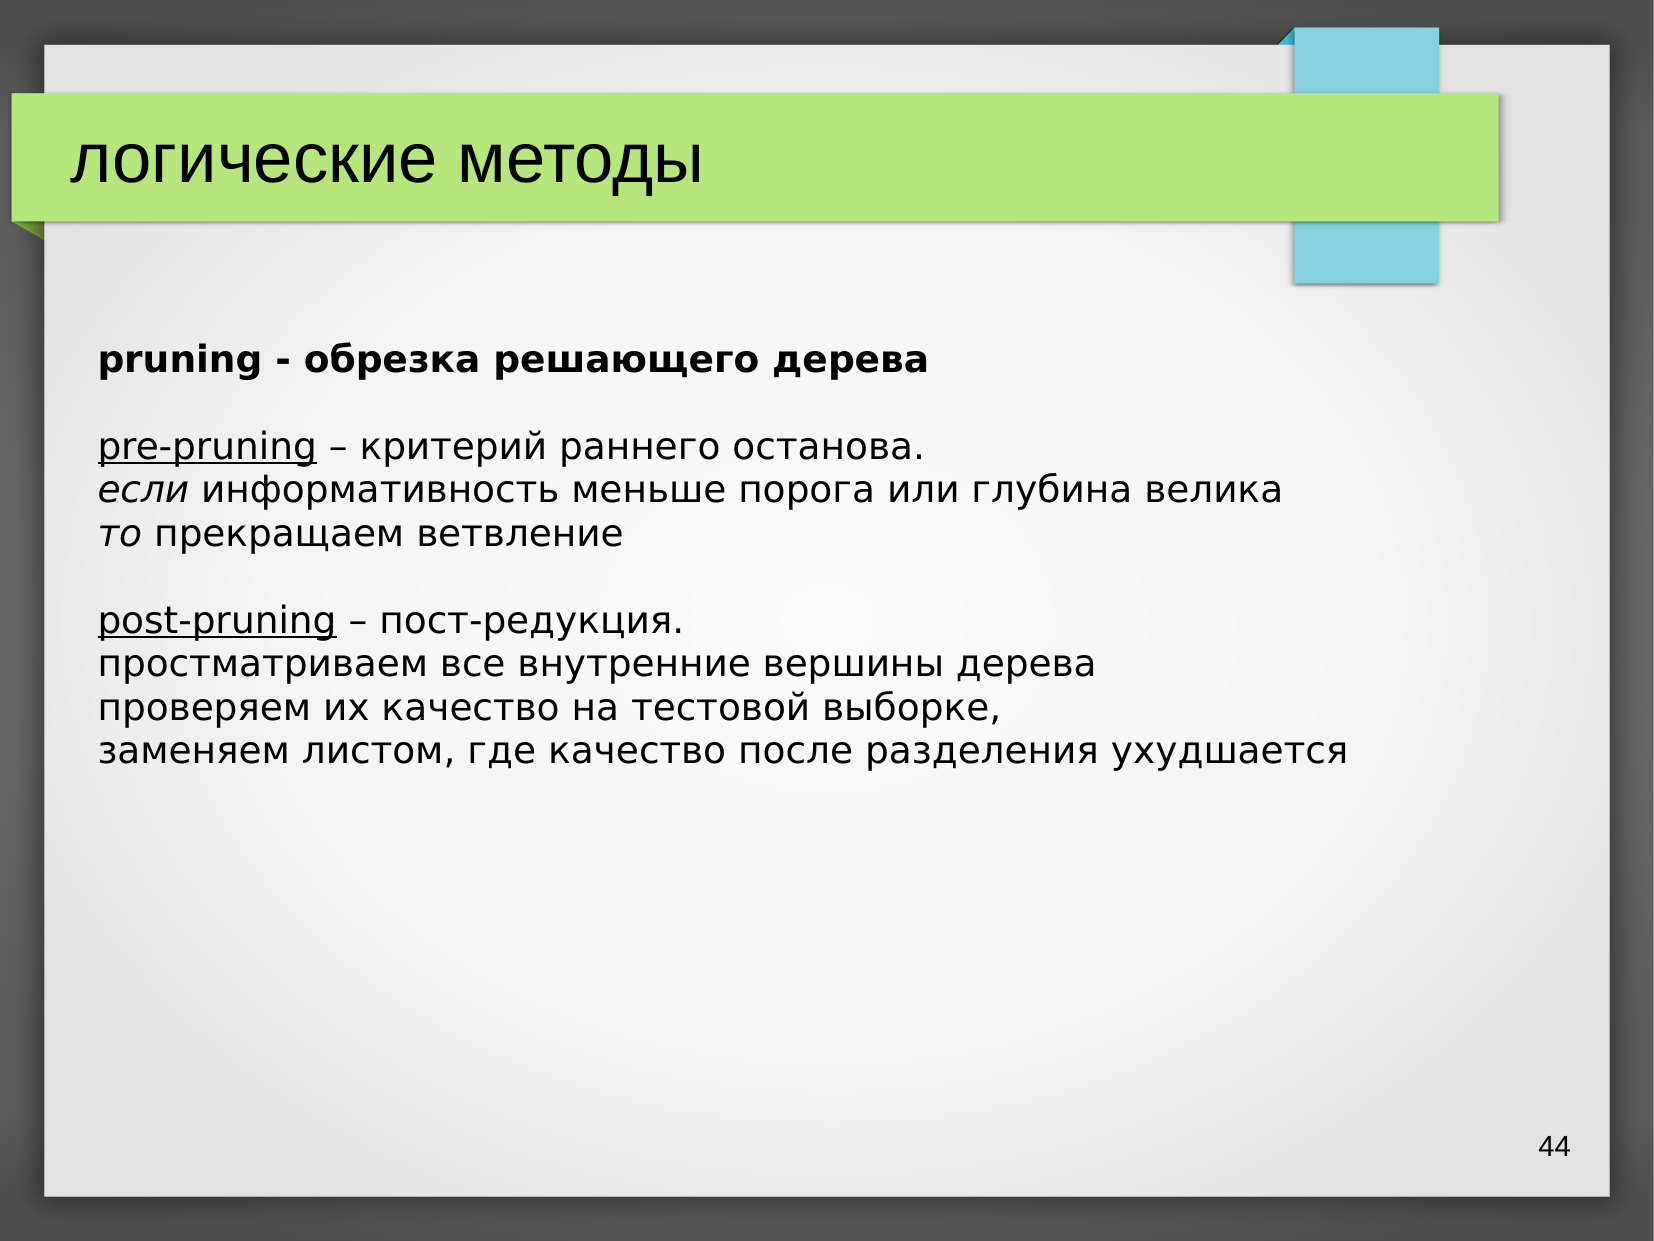

# логические методы
pruning - обрезка решающего дерева
pre-pruning – критерий раннего останова.
если информативность меньше порога или глубина велика
то прекращаем ветвление
post-pruning – пост-редукция.
простматриваем все внутренние вершины дерева
проверяем их качество на тестовой выборке,
заменяем листом, где качество после разделения ухудшается
44